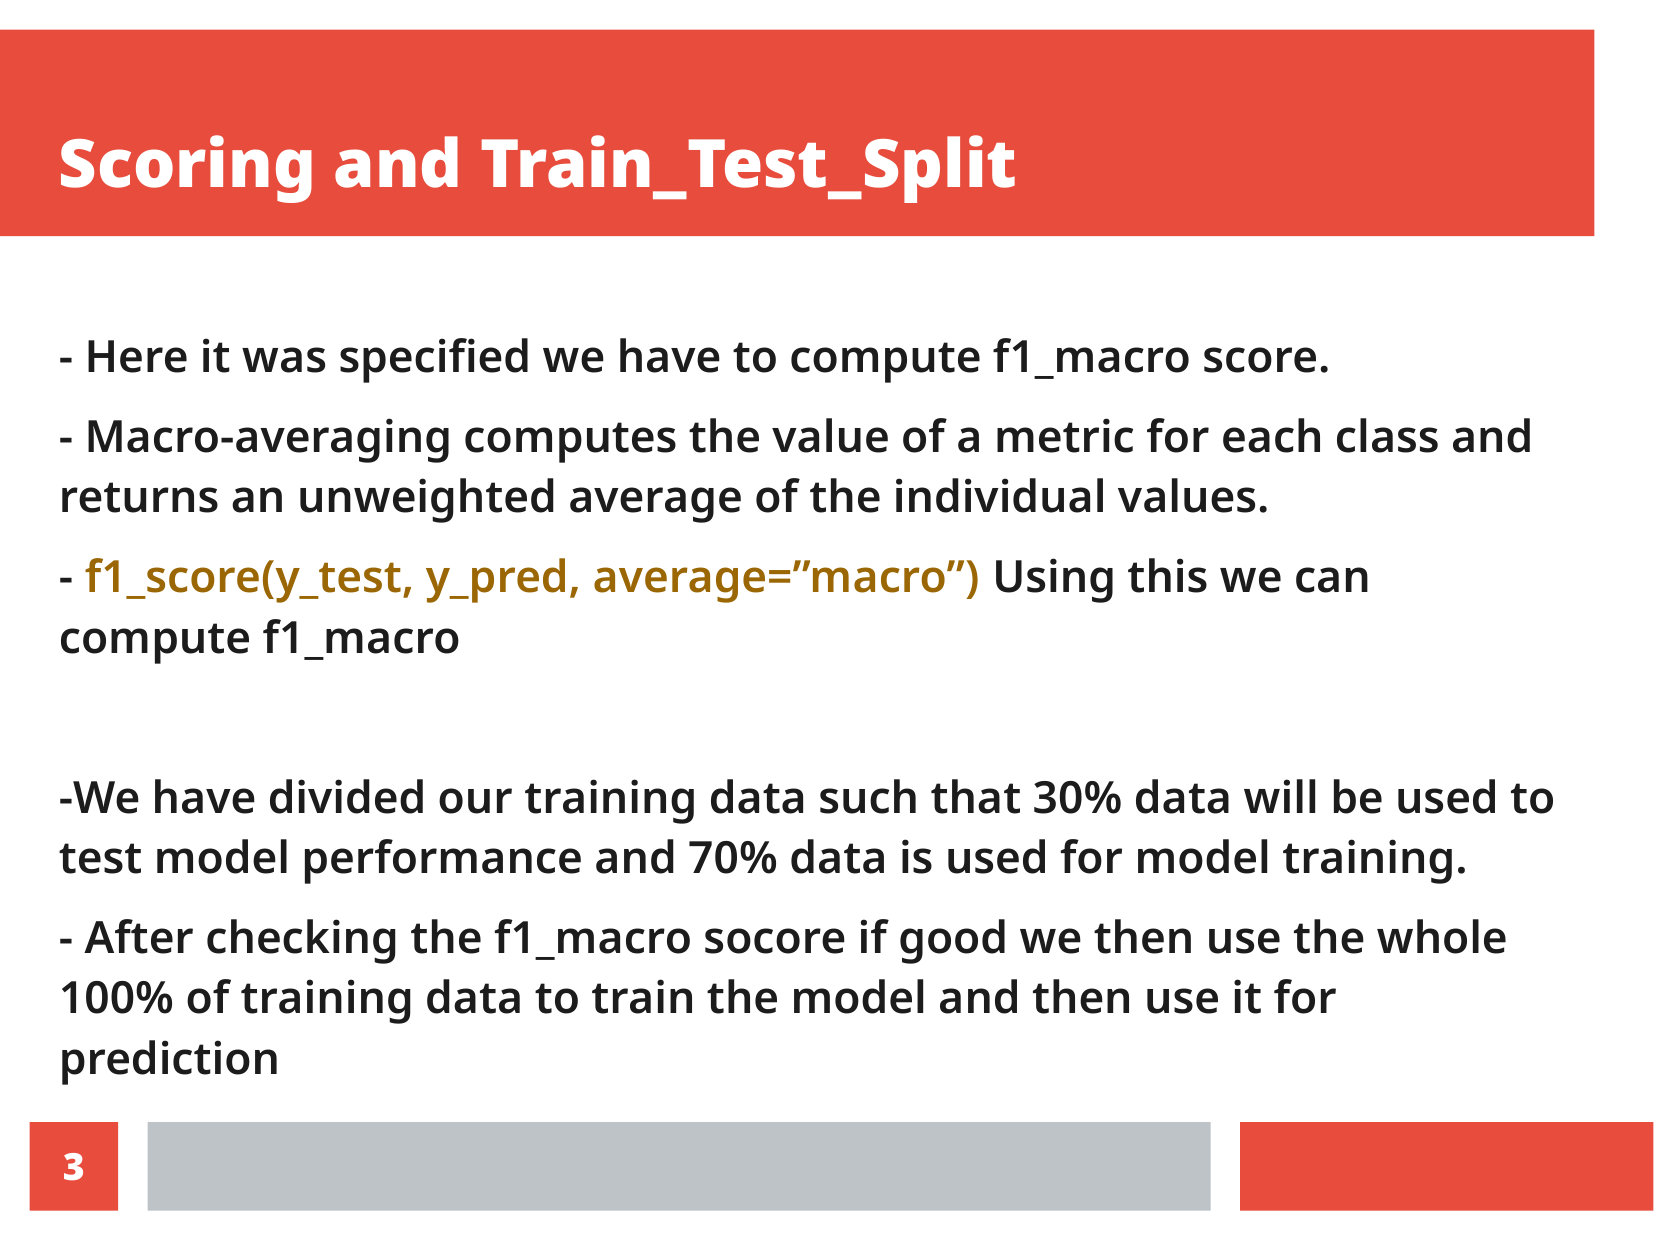

# Scoring and Train_Test_Split
- Here it was specified we have to compute f1_macro score.
- Macro-averaging computes the value of a metric for each class and returns an unweighted average of the individual values.
- f1_score(y_test, y_pred, average=”macro”) Using this we can compute f1_macro
-We have divided our training data such that 30% data will be used to test model performance and 70% data is used for model training.
- After checking the f1_macro socore if good we then use the whole 100% of training data to train the model and then use it for prediction
3